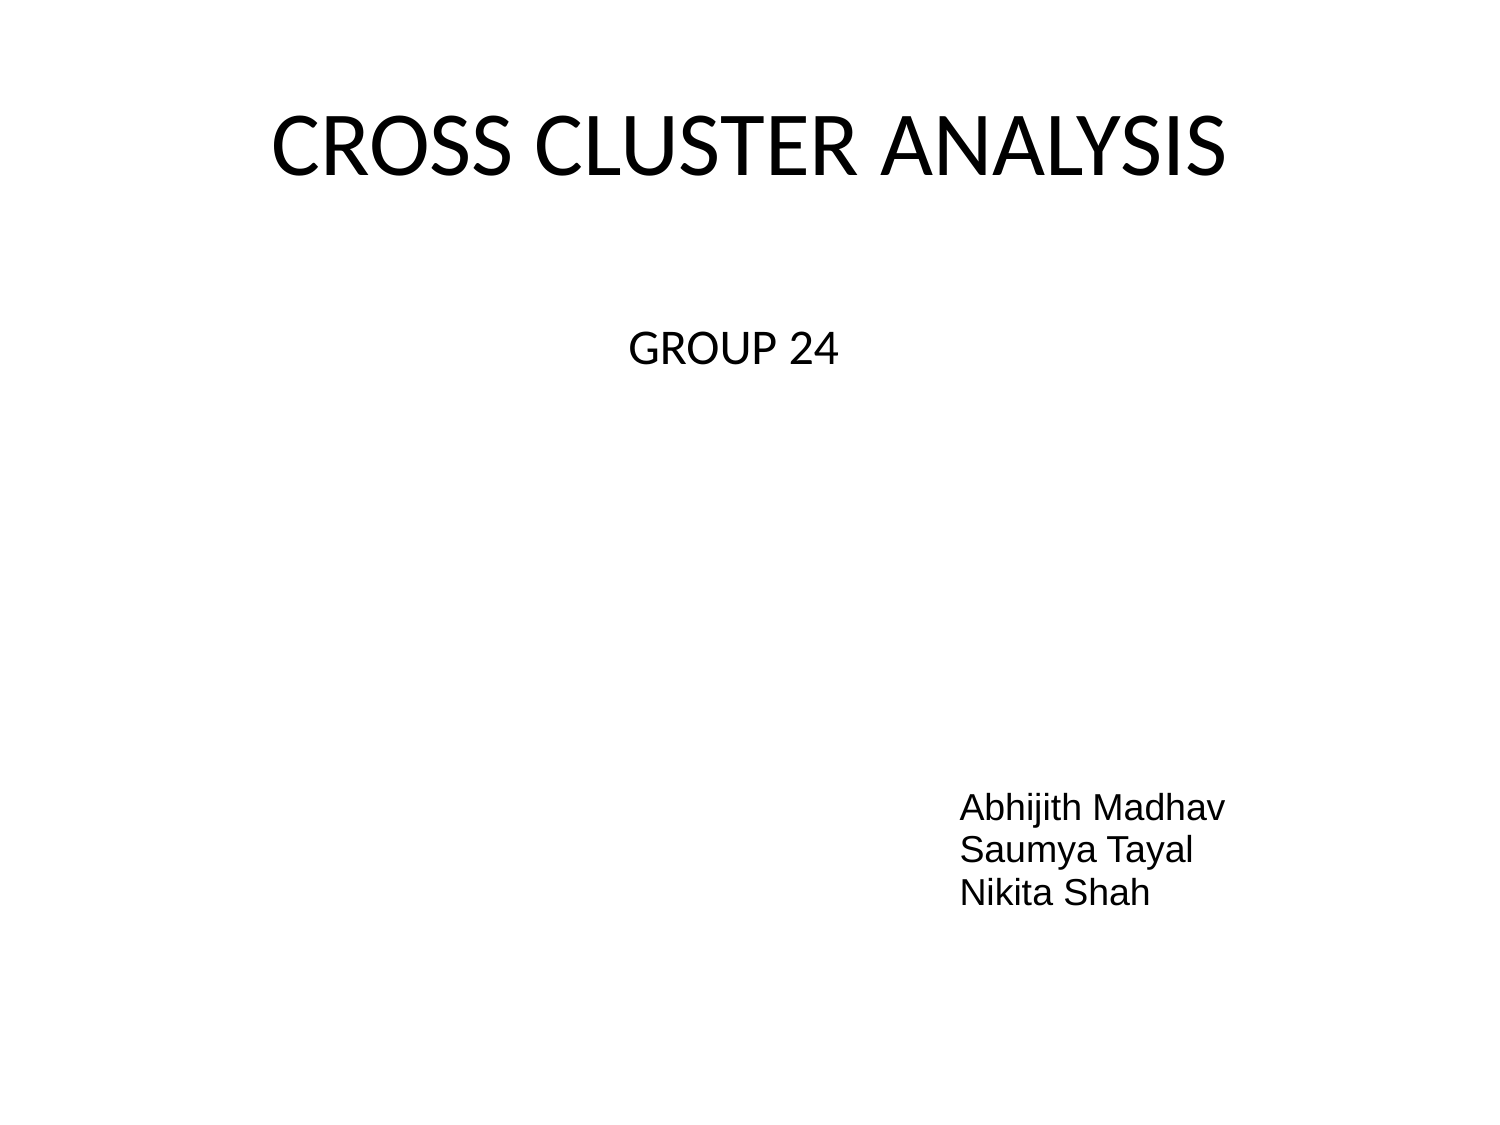

# CROSS CLUSTER ANALYSIS
GROUP 24
Abhijith Madhav
Saumya Tayal
Nikita Shah